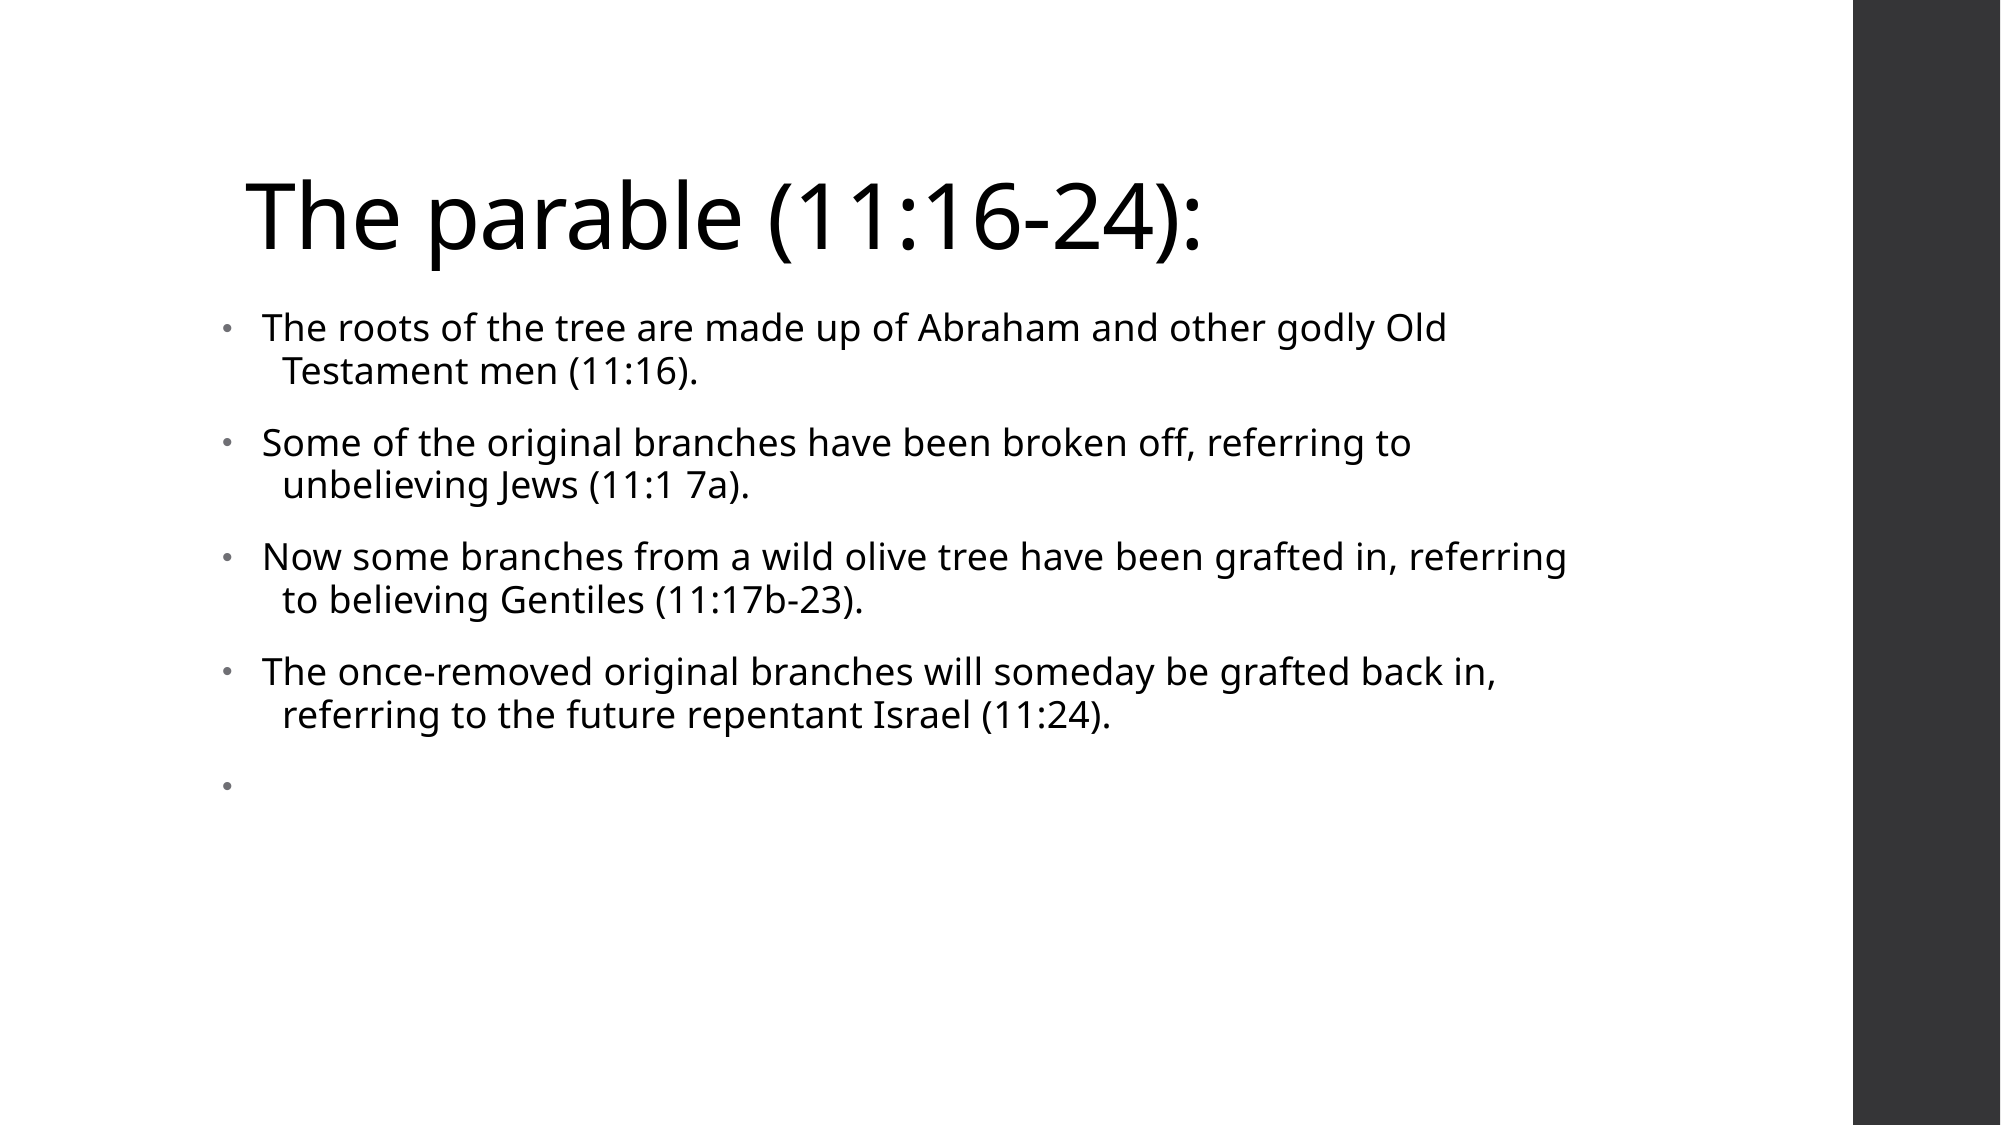

# The parable (11:16-24):
 The roots of the tree are made up of Abraham and other godly Old Testament men (11:16).
 Some of the original branches have been broken off, referring to unbelieving Jews (11:1 7a).
 Now some branches from a wild olive tree have been grafted in, referring to believing Gentiles (11:17b-23).
 The once-removed original branches will someday be grafted back in, referring to the future repentant Israel (11:24).